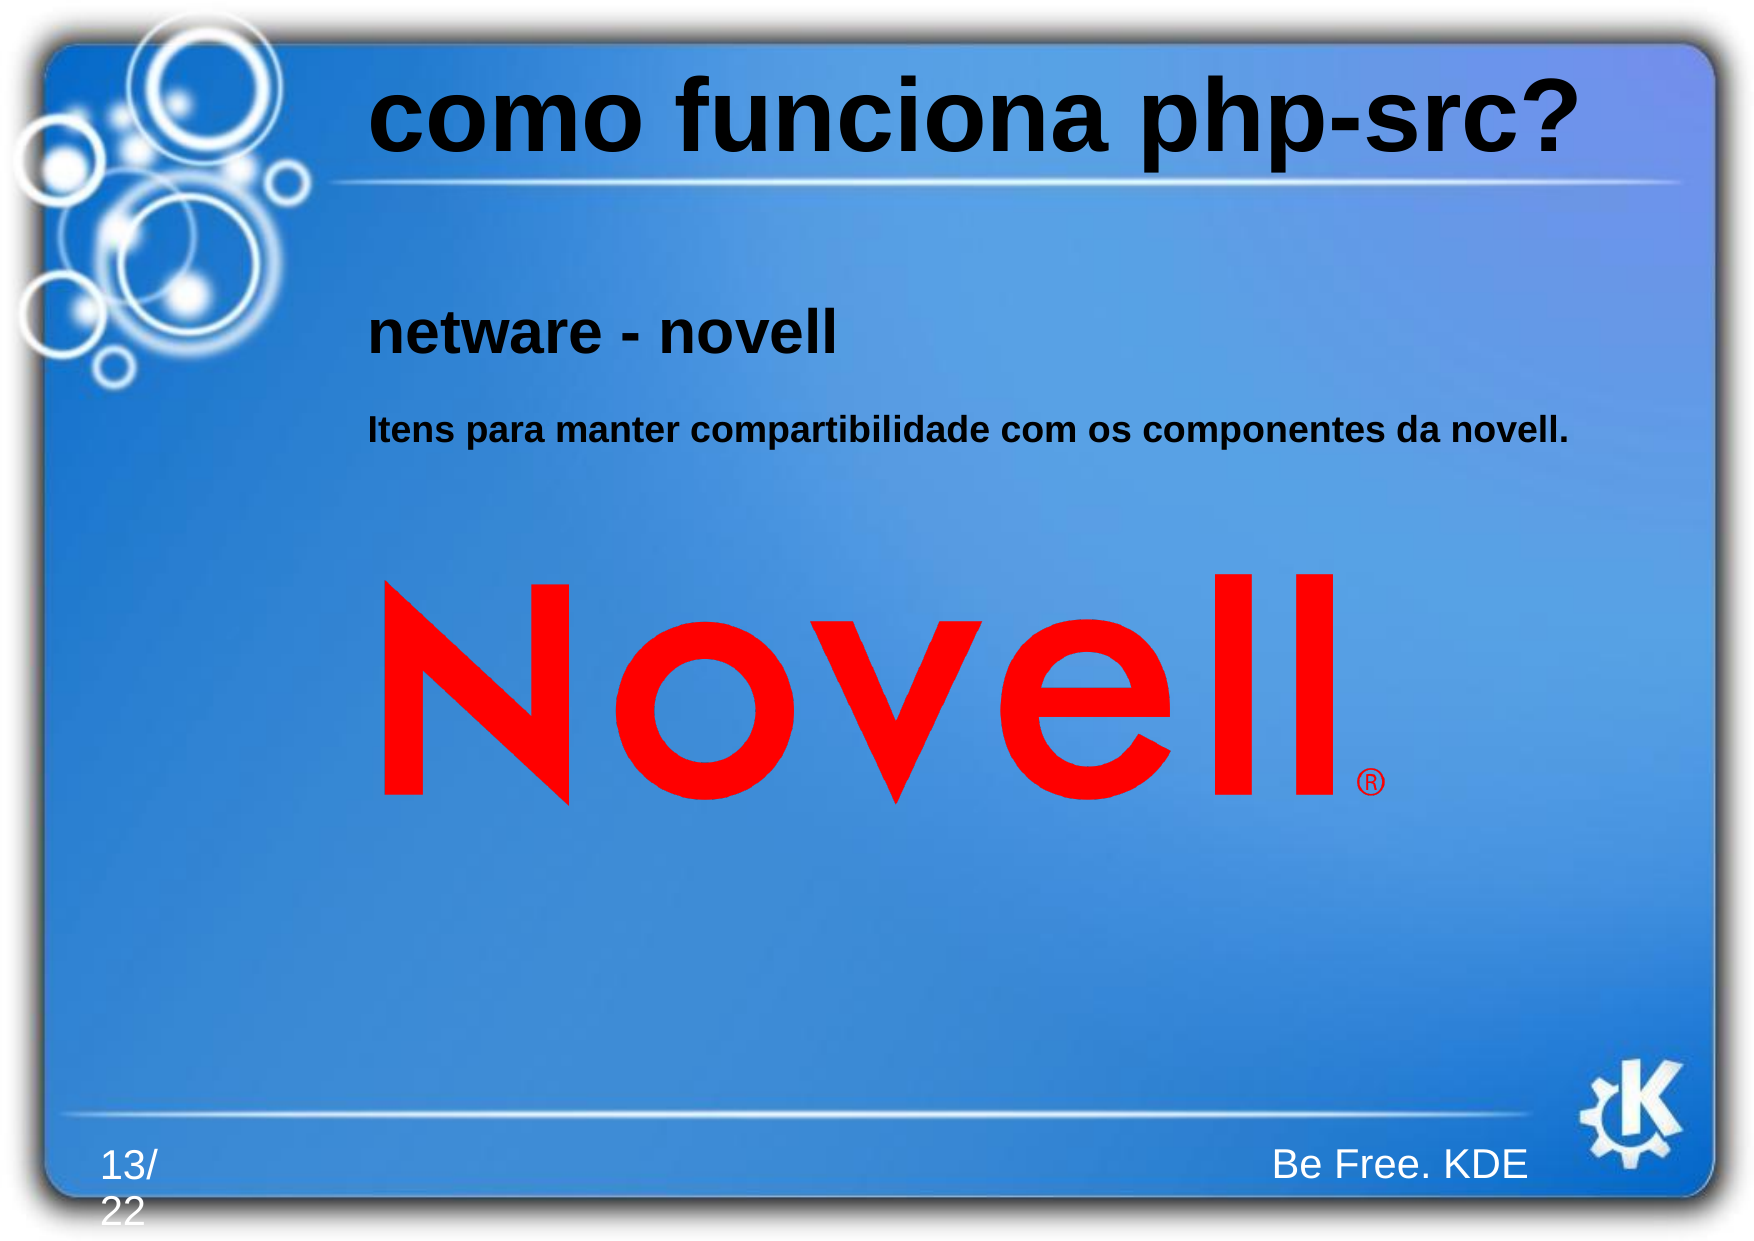

como funciona php-src?
netware - novell
Itens para manter compartibilidade com os componentes da novell.